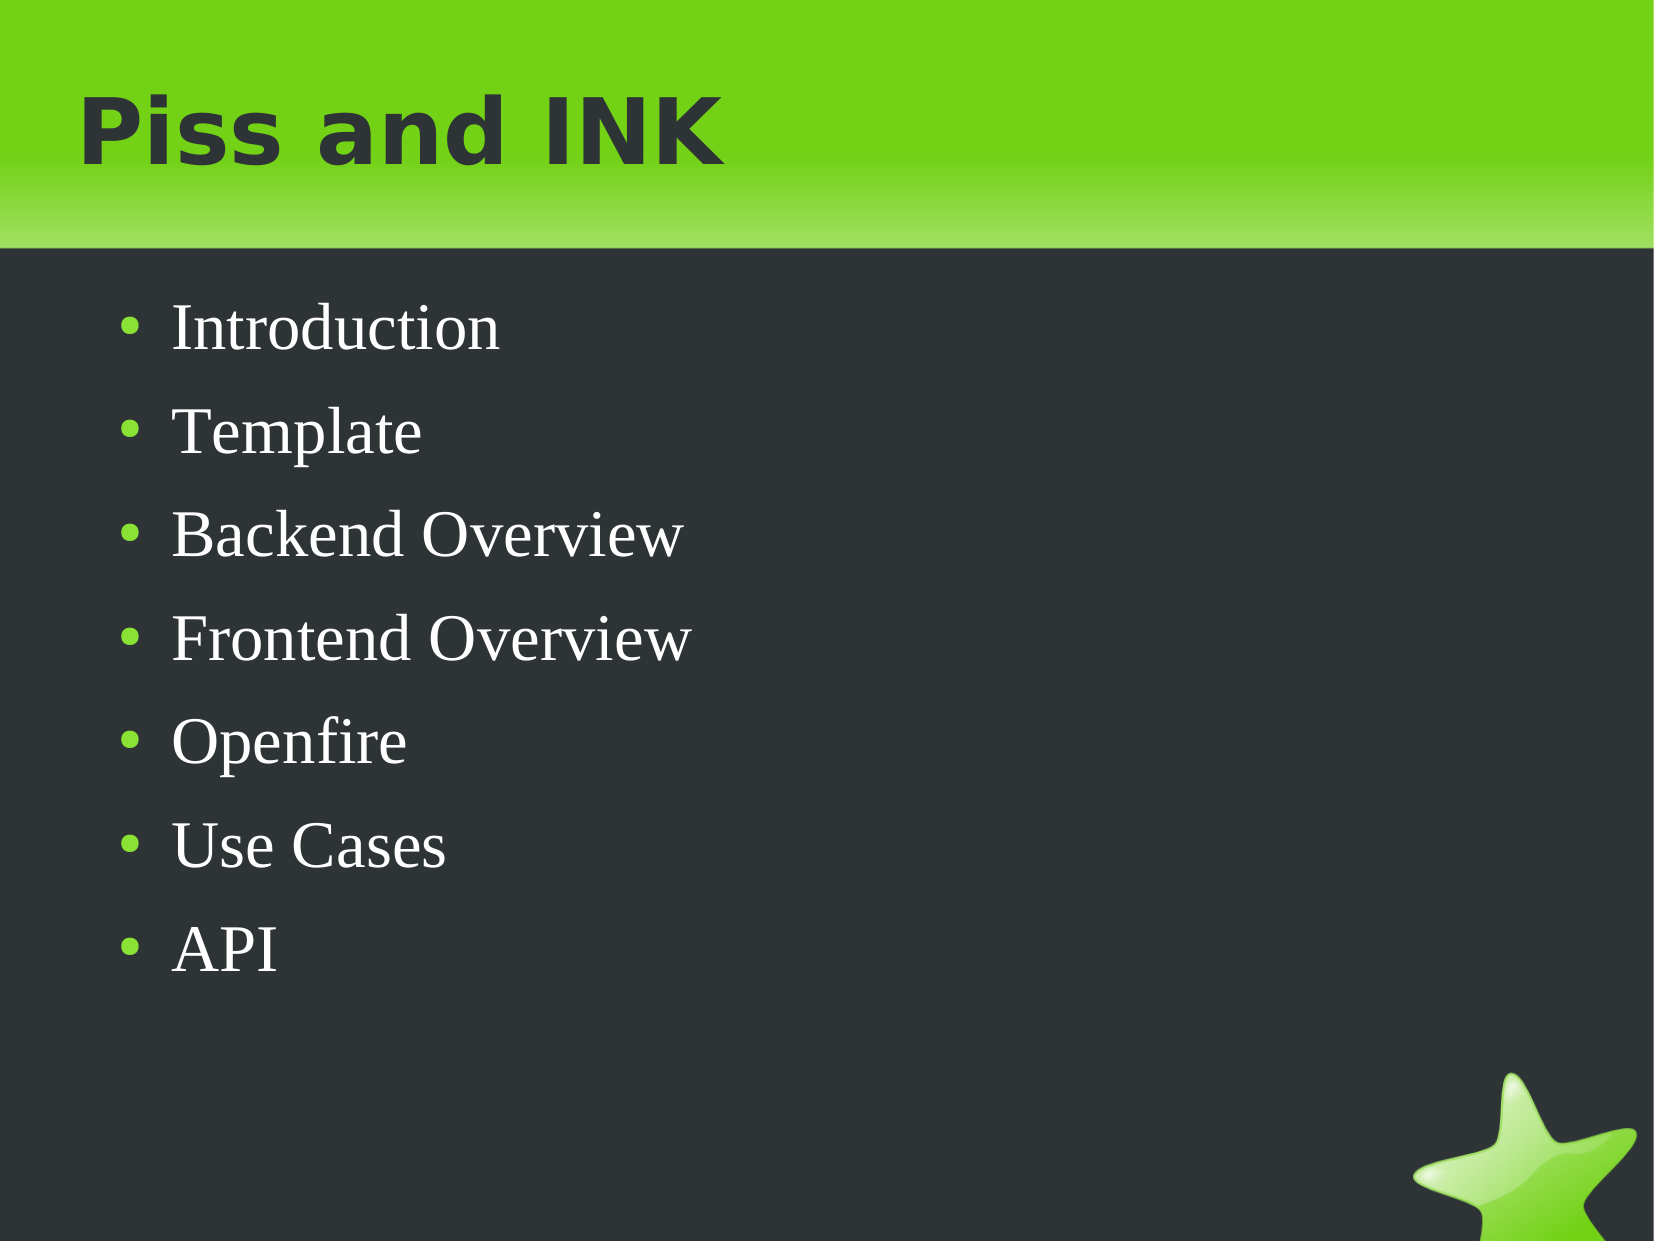

# Piss and INK
Introduction
Template
Backend Overview
Frontend Overview
Openfire
Use Cases
API